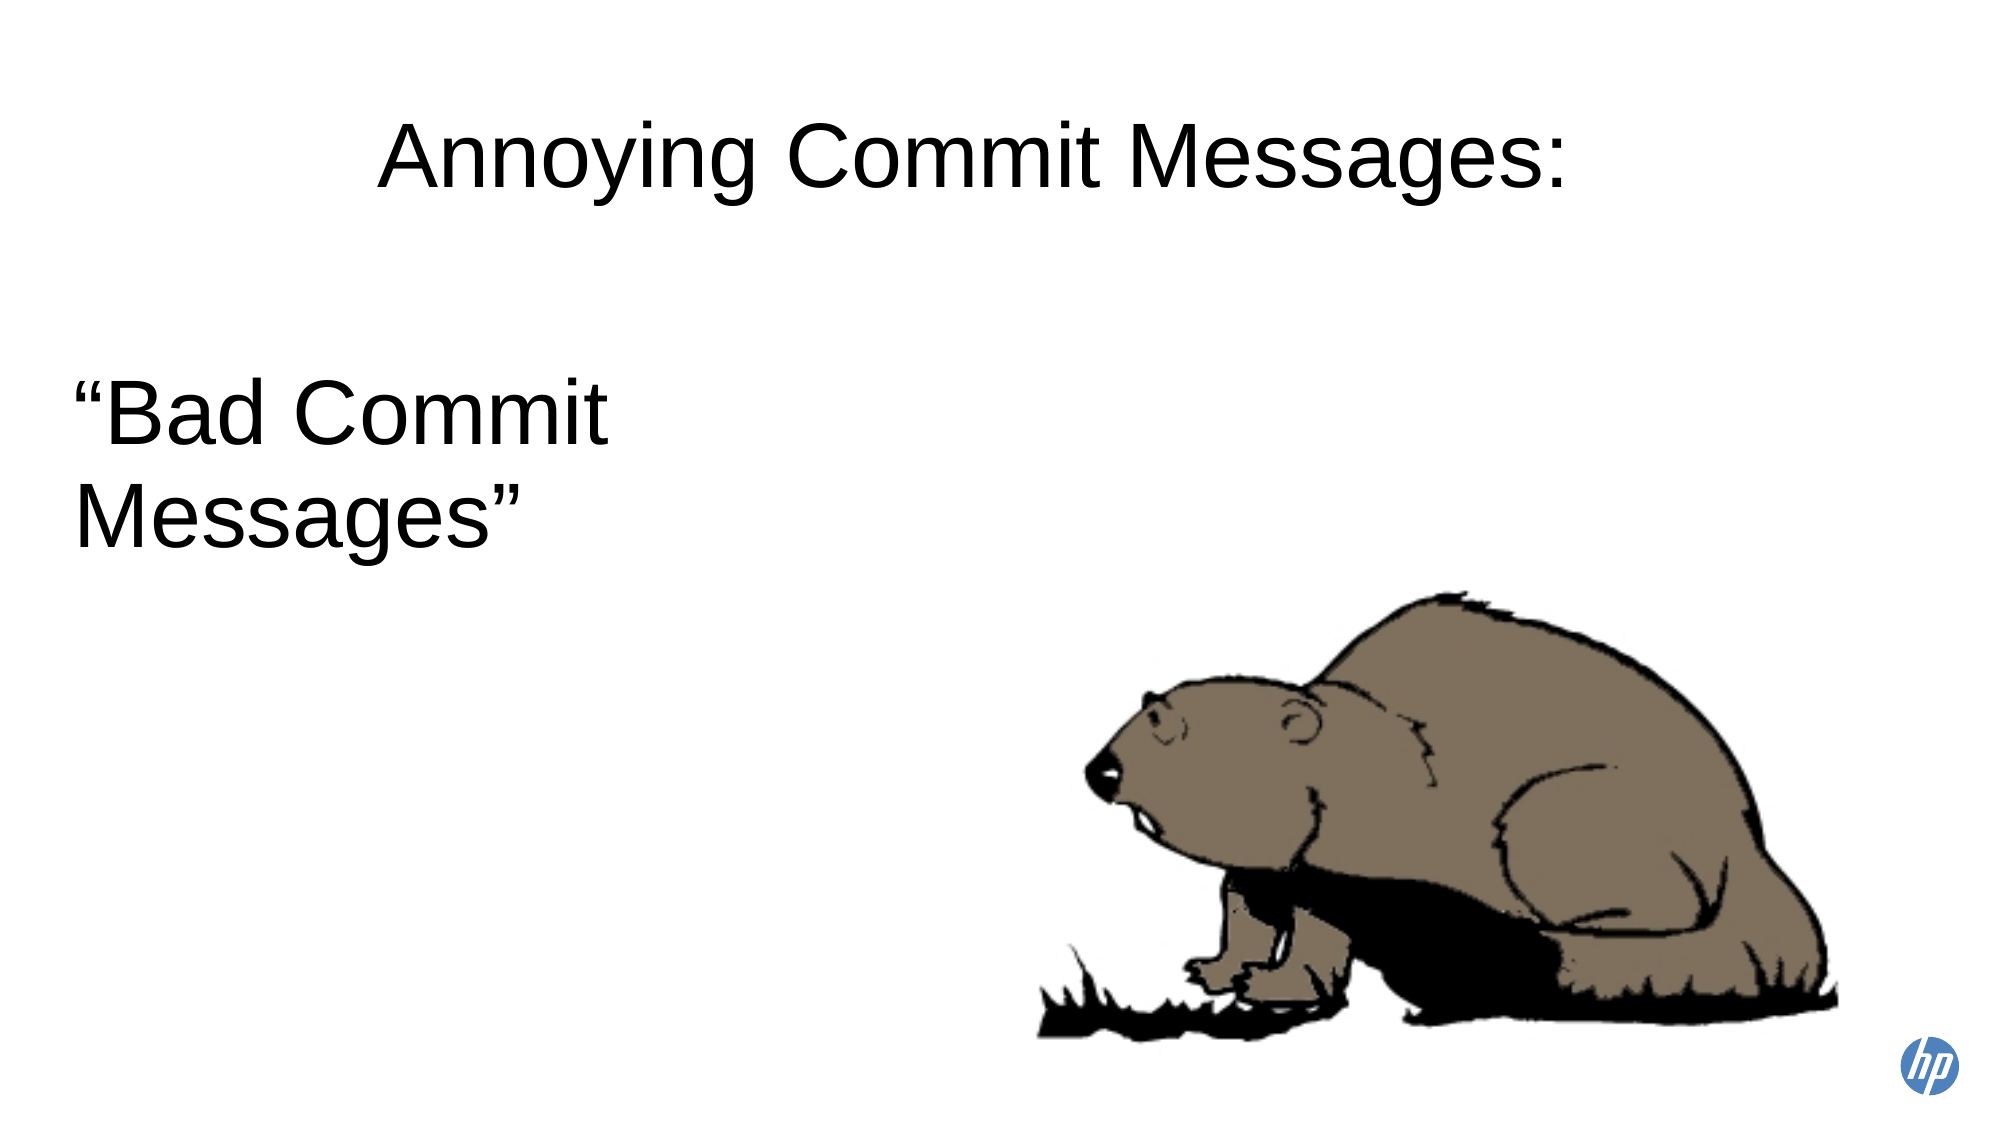

# Annoying Commit Messages:
“Bad Commit Messages”